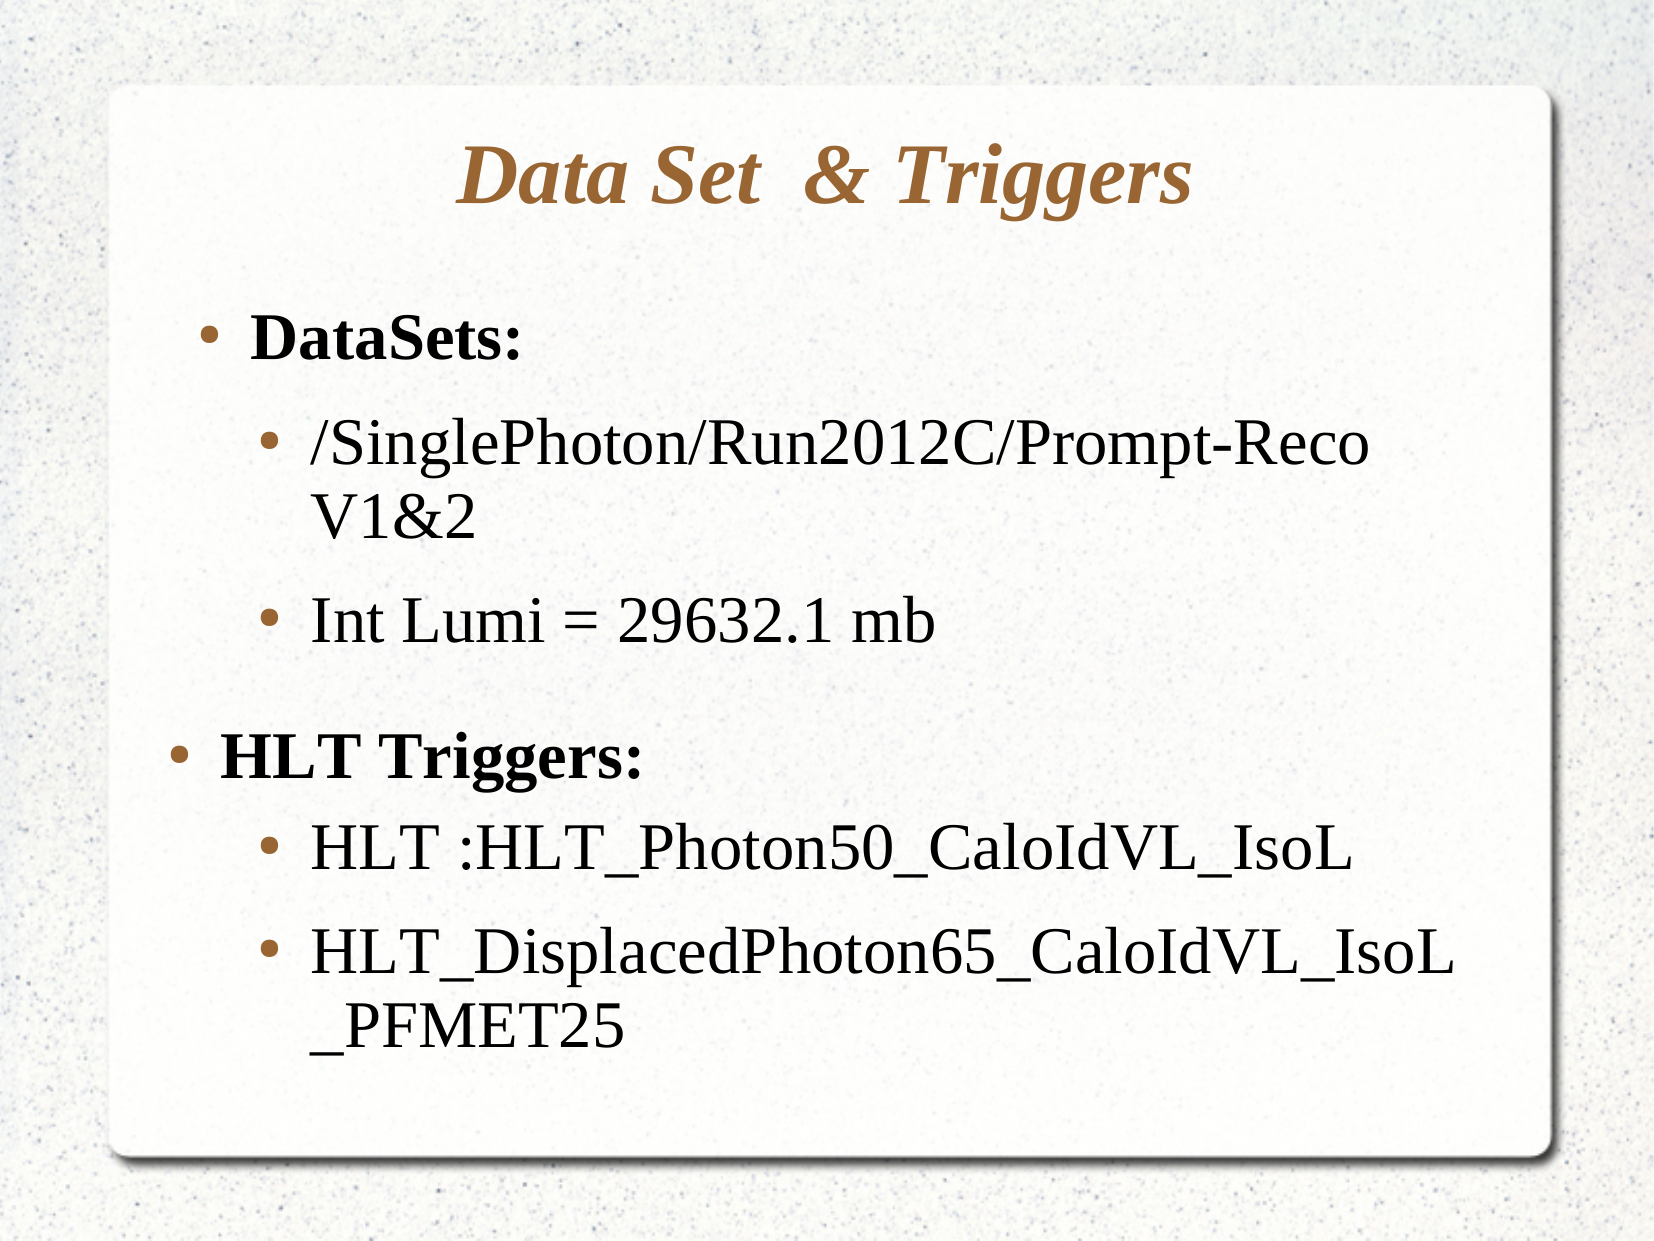

# Data Set & Triggers
DataSets:
/SinglePhoton/Run2012C/Prompt-Reco V1&2
Int Lumi = 29632.1 mb
HLT Triggers:
HLT :HLT_Photon50_CaloIdVL_IsoL
HLT_DisplacedPhoton65_CaloIdVL_IsoL_PFMET25